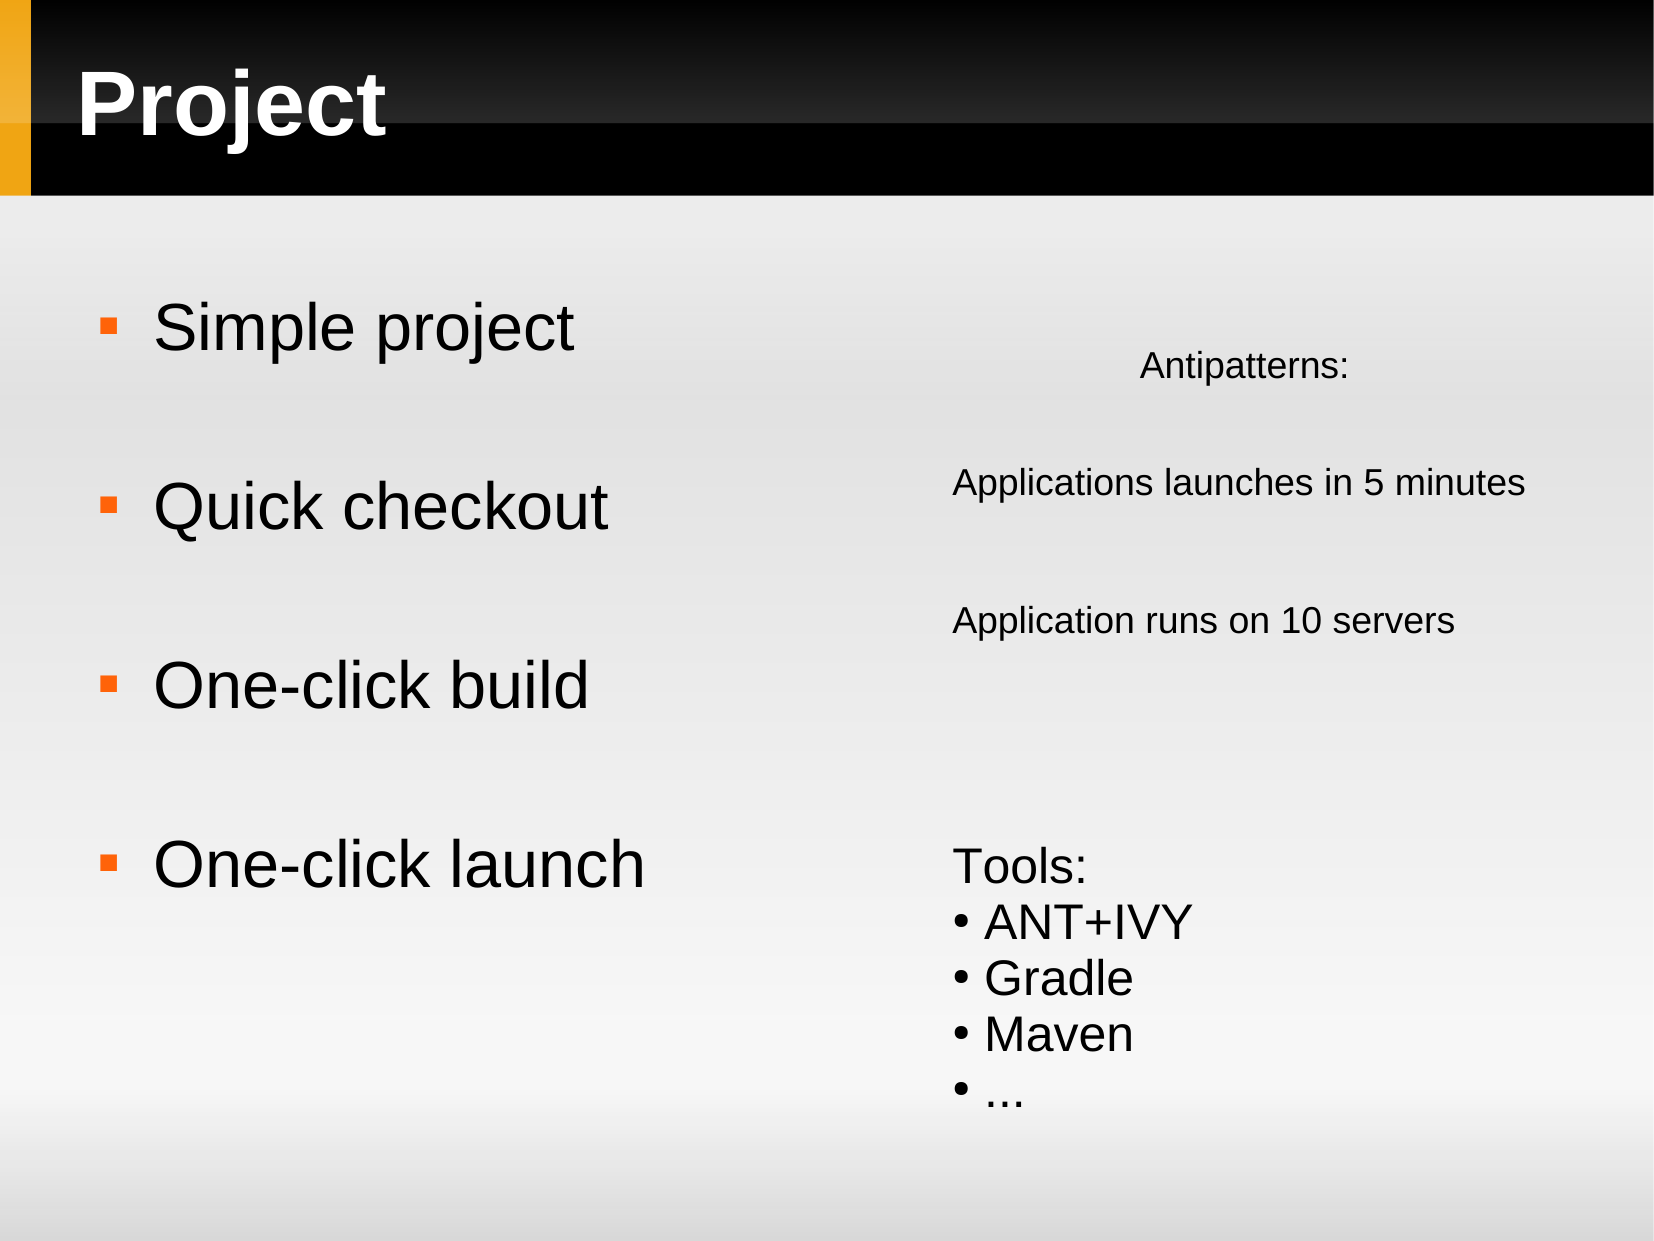

# Project
Simple project
Quick checkout
One-click build
One-click launch
Antipatterns:
Applications launches in 5 minutes
Application runs on 10 servers
Tools:
 ANT+IVY
 Gradle
 Maven
 ...